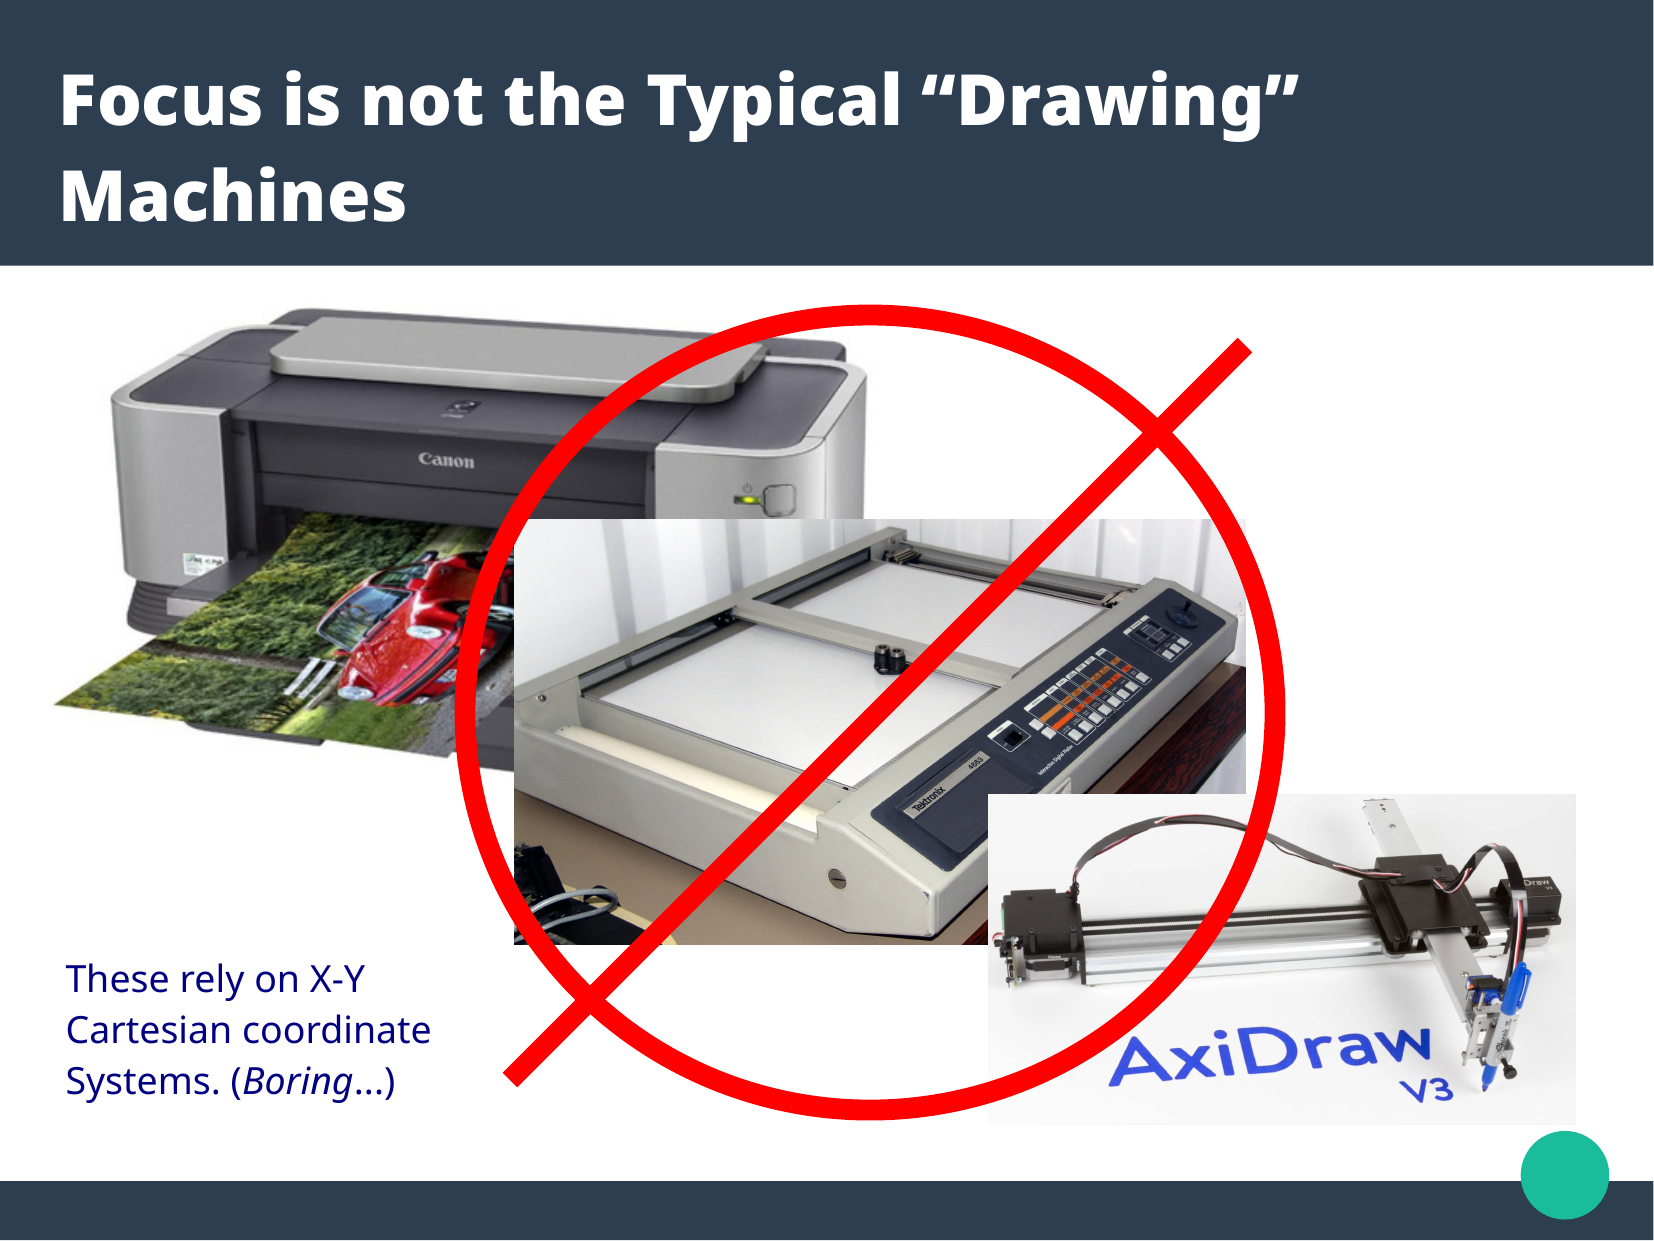

# Focus is not the Typical “Drawing” Machines
These rely on X-Y
Cartesian coordinate
Systems. (Boring...)